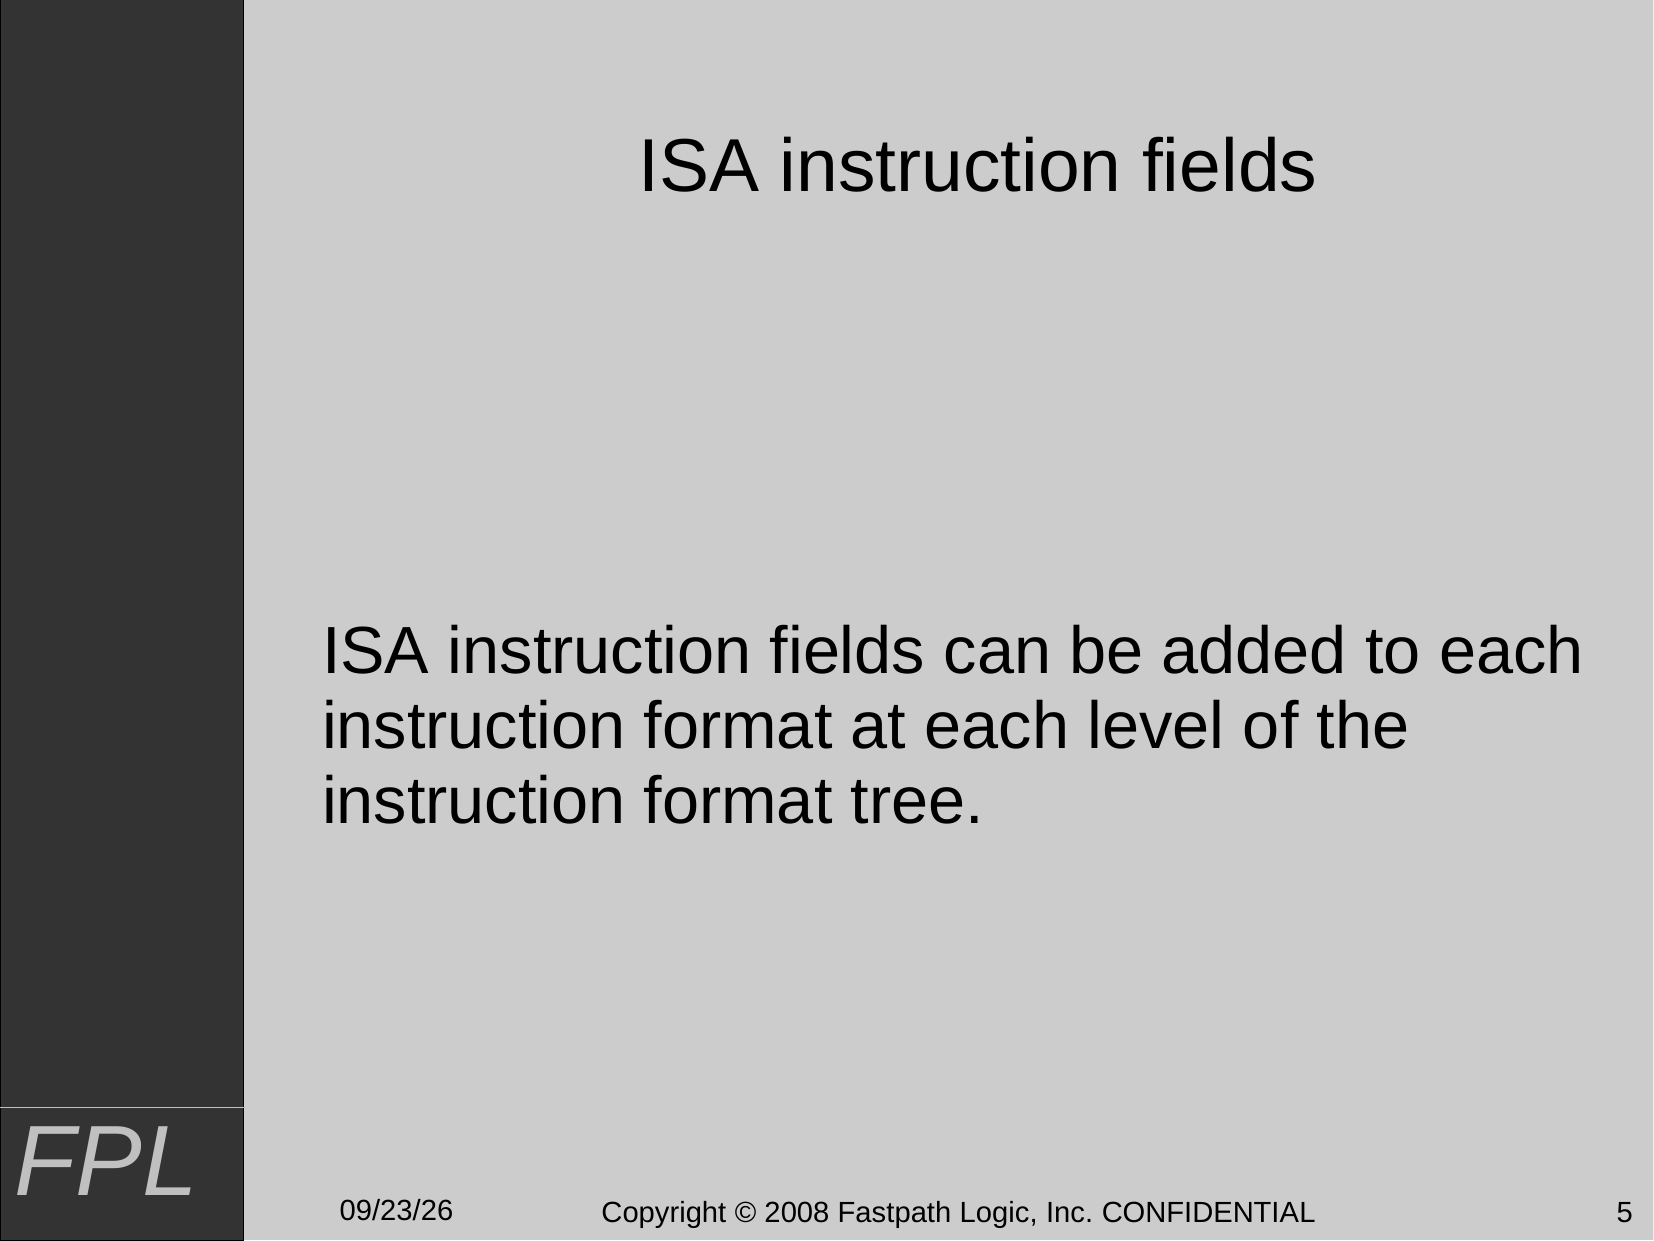

# ISA instruction fields
ISA instruction fields can be added to each instruction format at each level of the instruction format tree.
5
© 2008 FASTPATH LOGIC INC.